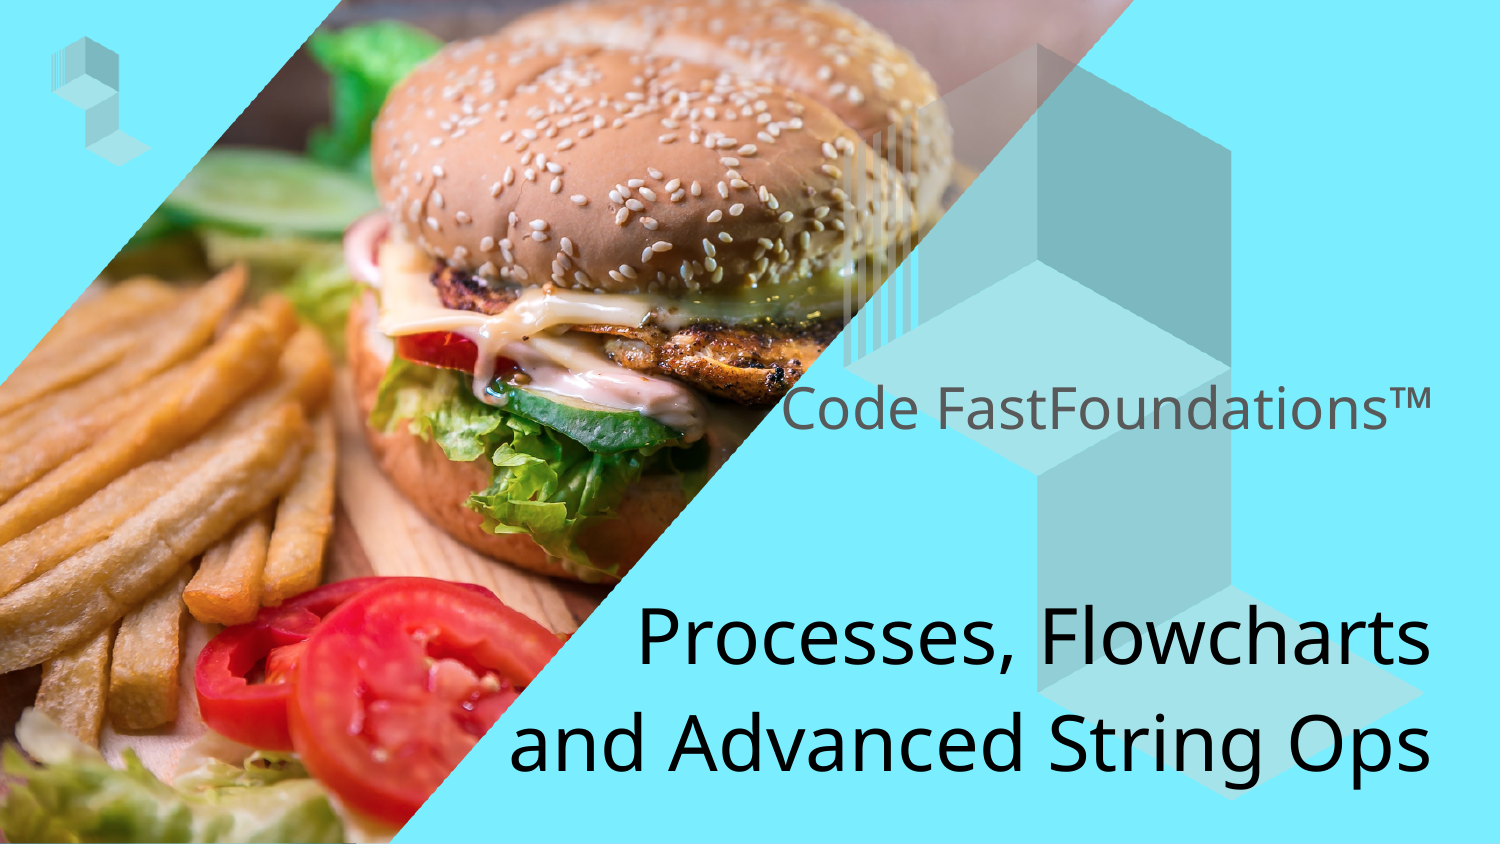

Code FastFoundations™
# Processes, Flowcharts and Advanced String Ops